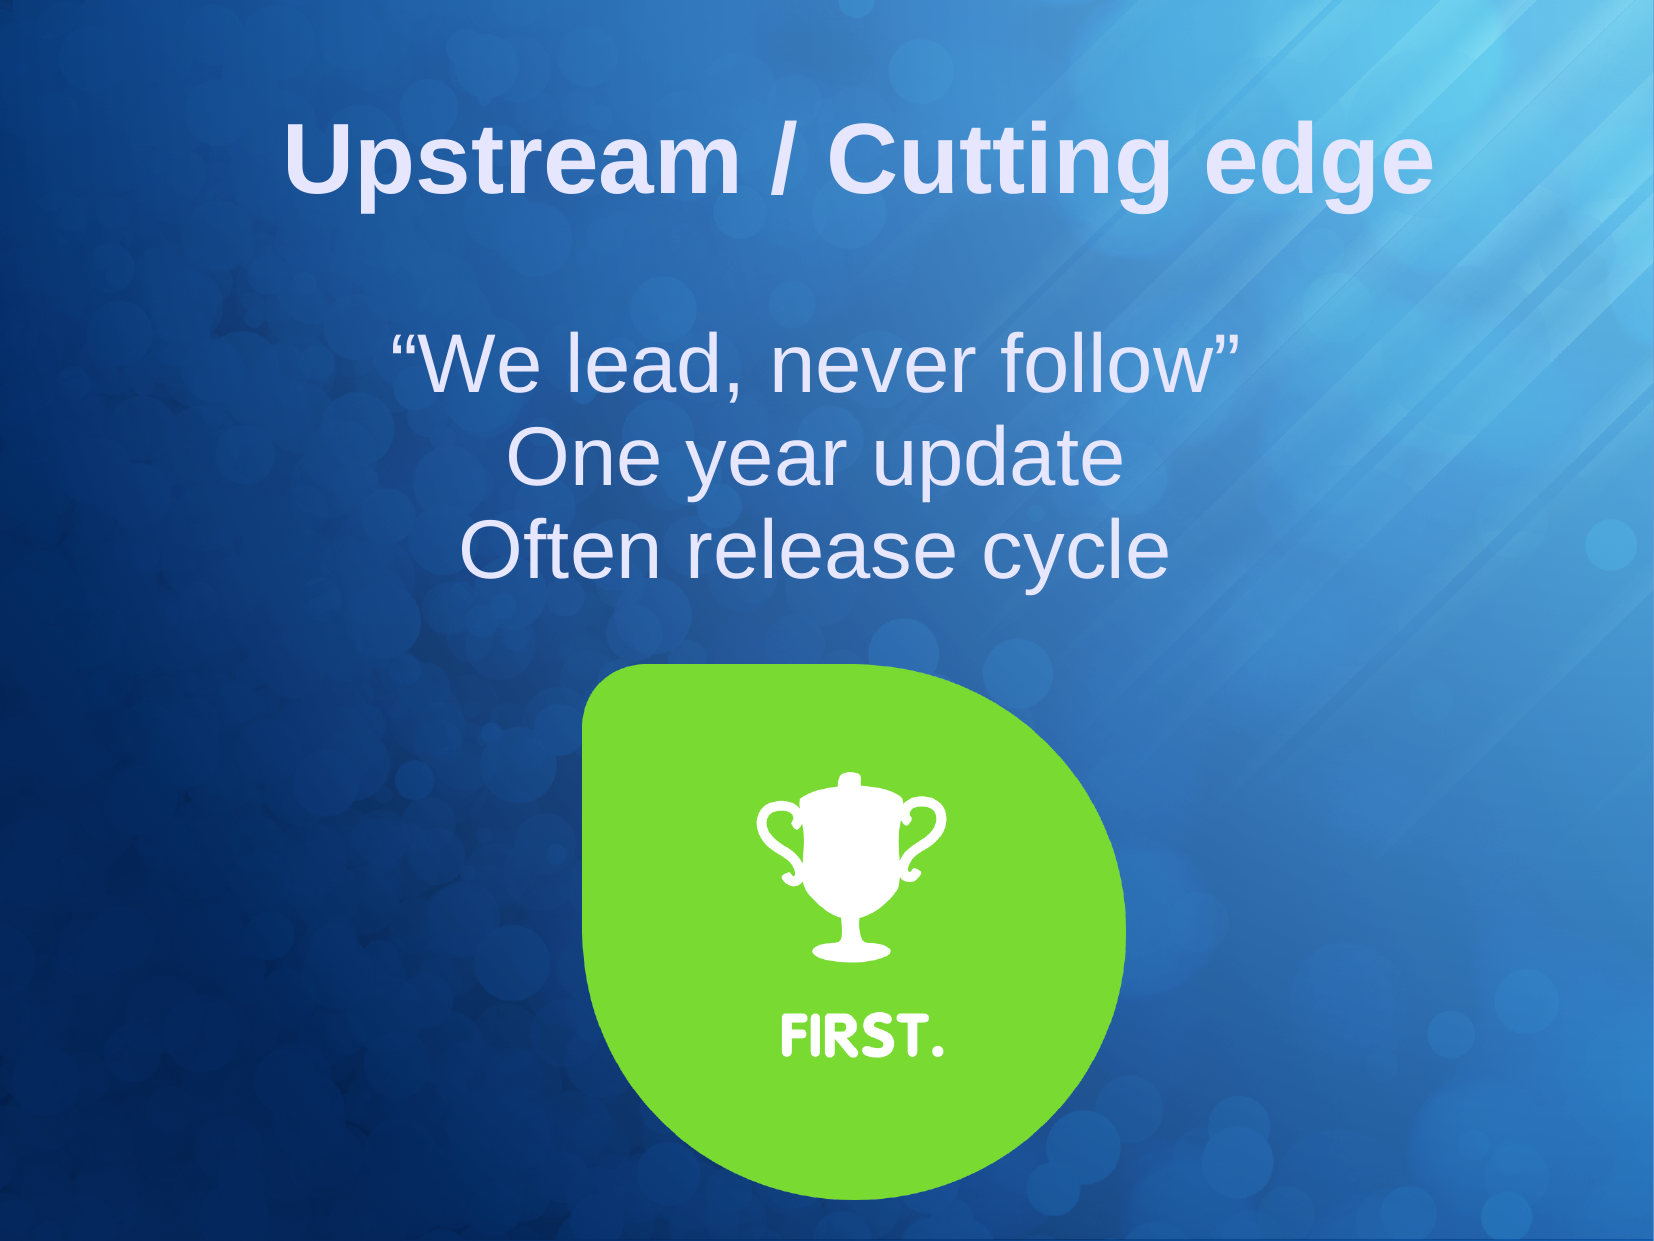

“We lead, never follow”
One year update
Often release cycle
Upstream / Cutting edge